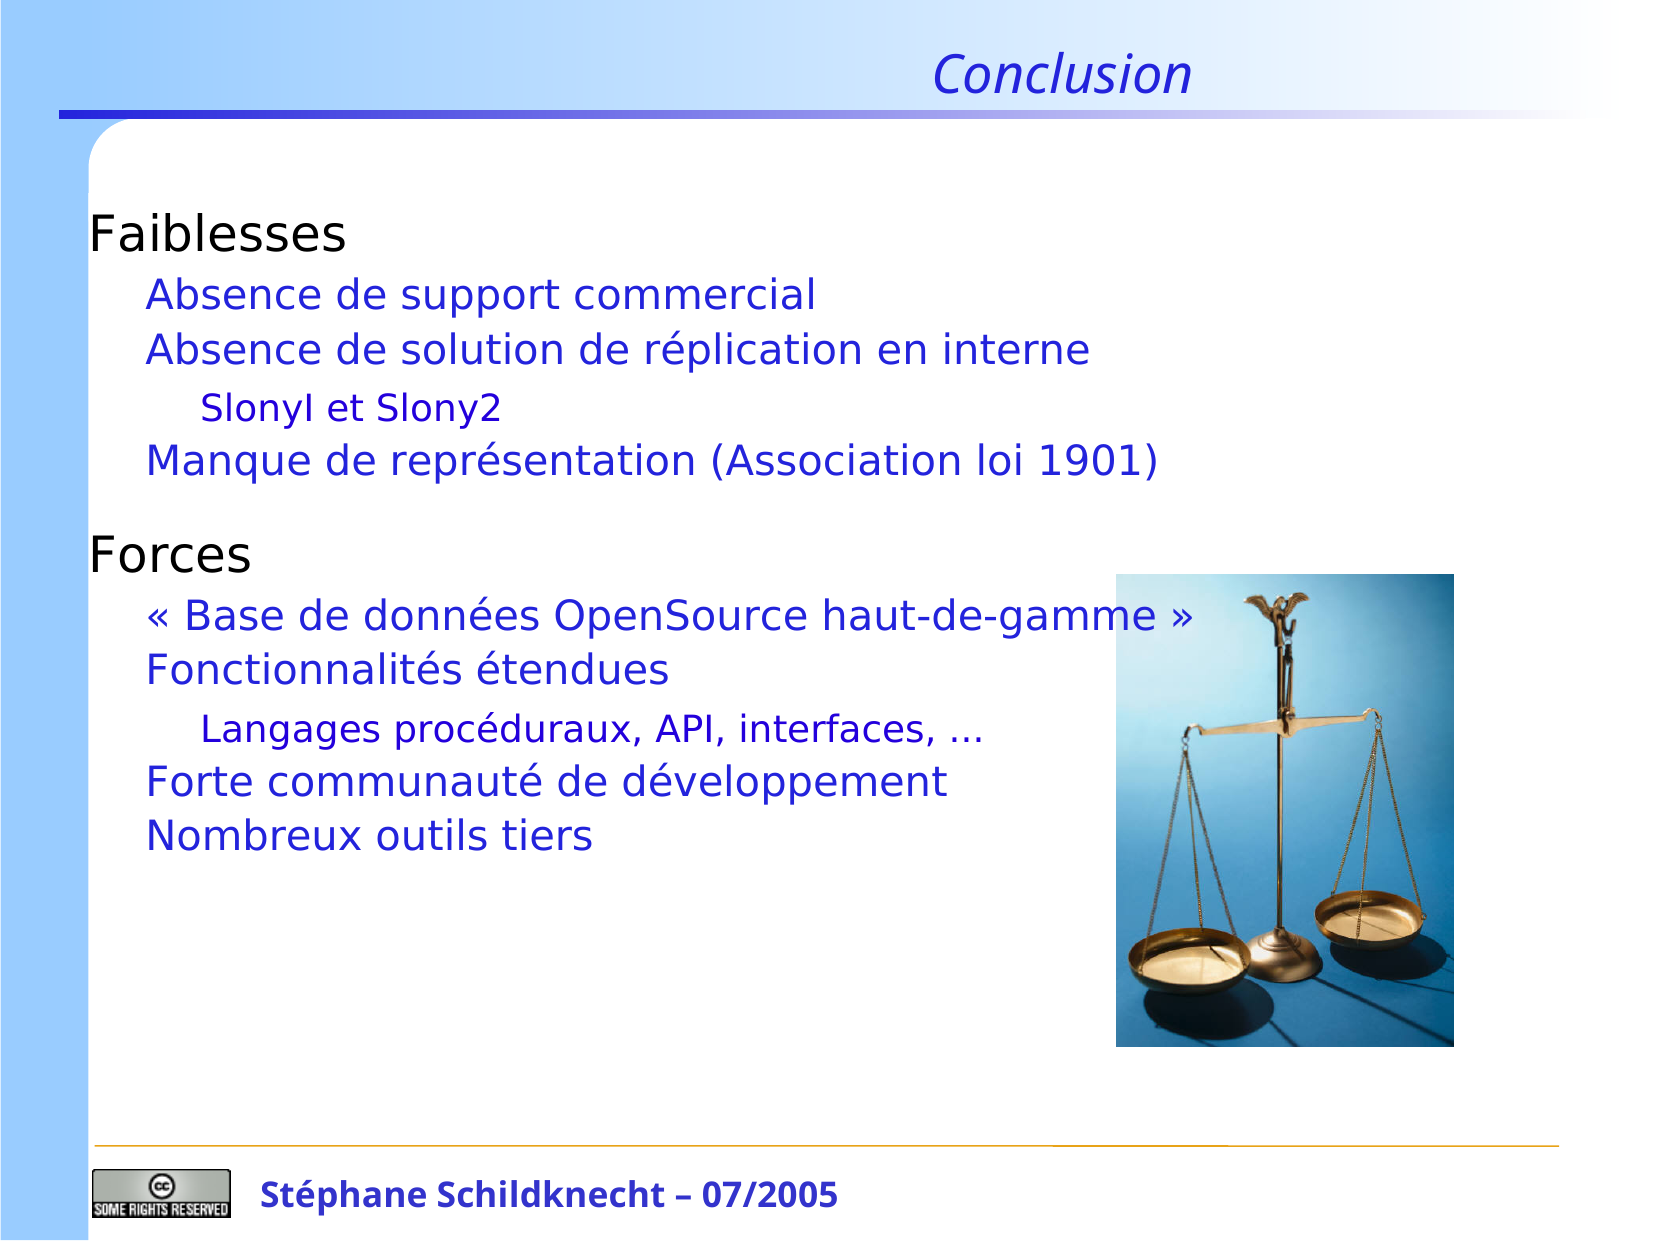

# Conclusion
Faiblesses
Absence de support commercial
Absence de solution de réplication en interne
SlonyI et Slony2
Manque de représentation (Association loi 1901)
Forces
« Base de données OpenSource haut-de-gamme »
Fonctionnalités étendues
Langages procéduraux, API, interfaces, ...
Forte communauté de développement
Nombreux outils tiers